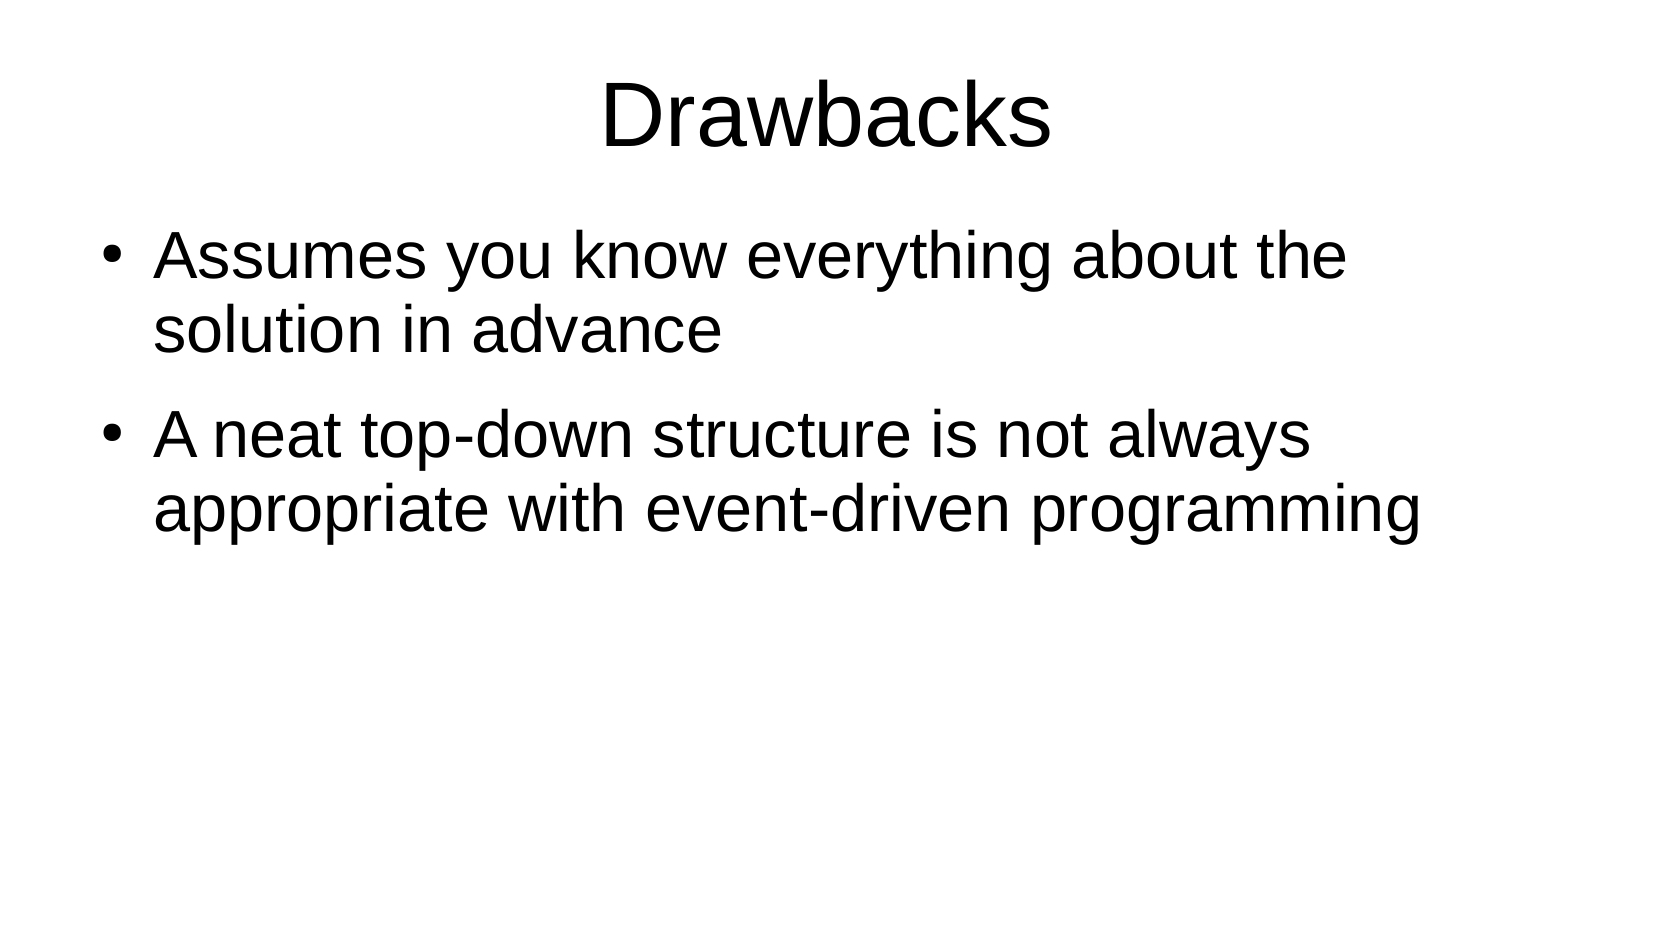

# Drawbacks
Assumes you know everything about the solution in advance
A neat top-down structure is not always appropriate with event-driven programming